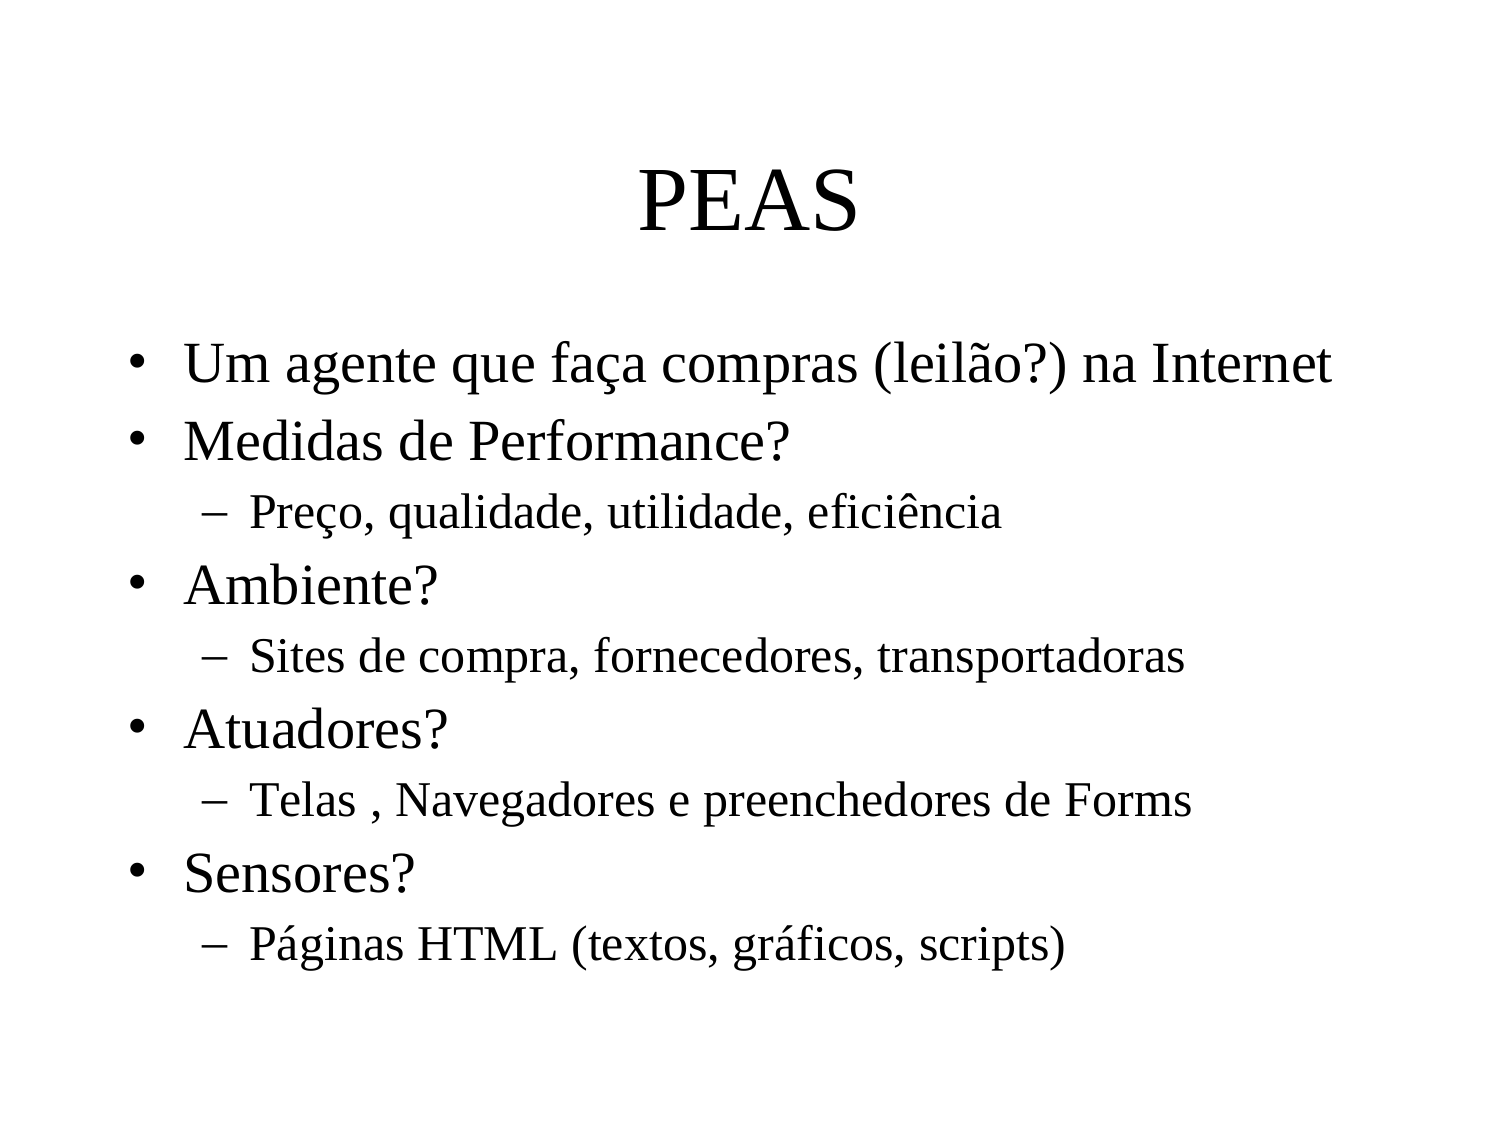

# PEAS
Um agente que faça compras (leilão?) na Internet
Medidas de Performance?
Preço, qualidade, utilidade, eficiência
Ambiente?
Sites de compra, fornecedores, transportadoras
Atuadores?
Telas , Navegadores e preenchedores de Forms
Sensores?
Páginas HTML (textos, gráficos, scripts)